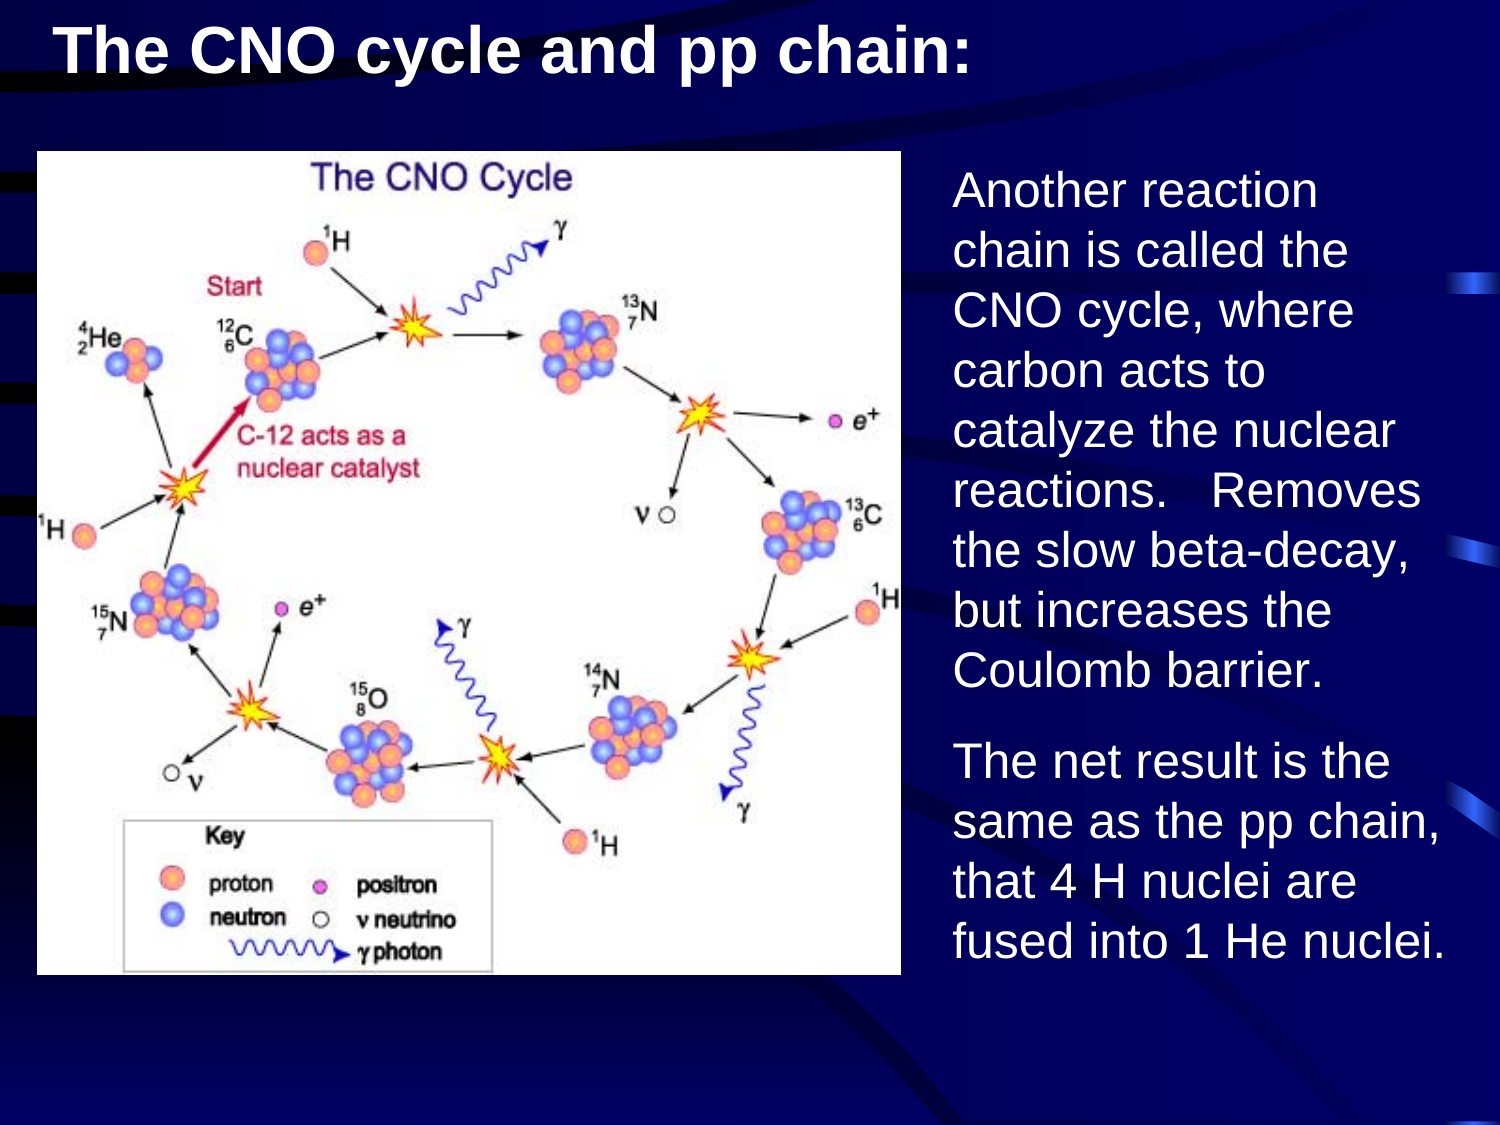

The CNO cycle and pp chain:
Another reaction chain is called the CNO cycle, where carbon acts to catalyze the nuclear reactions. Removes the slow beta-decay, but increases the Coulomb barrier.
The net result is the same as the pp chain, that 4 H nuclei are fused into 1 He nuclei.